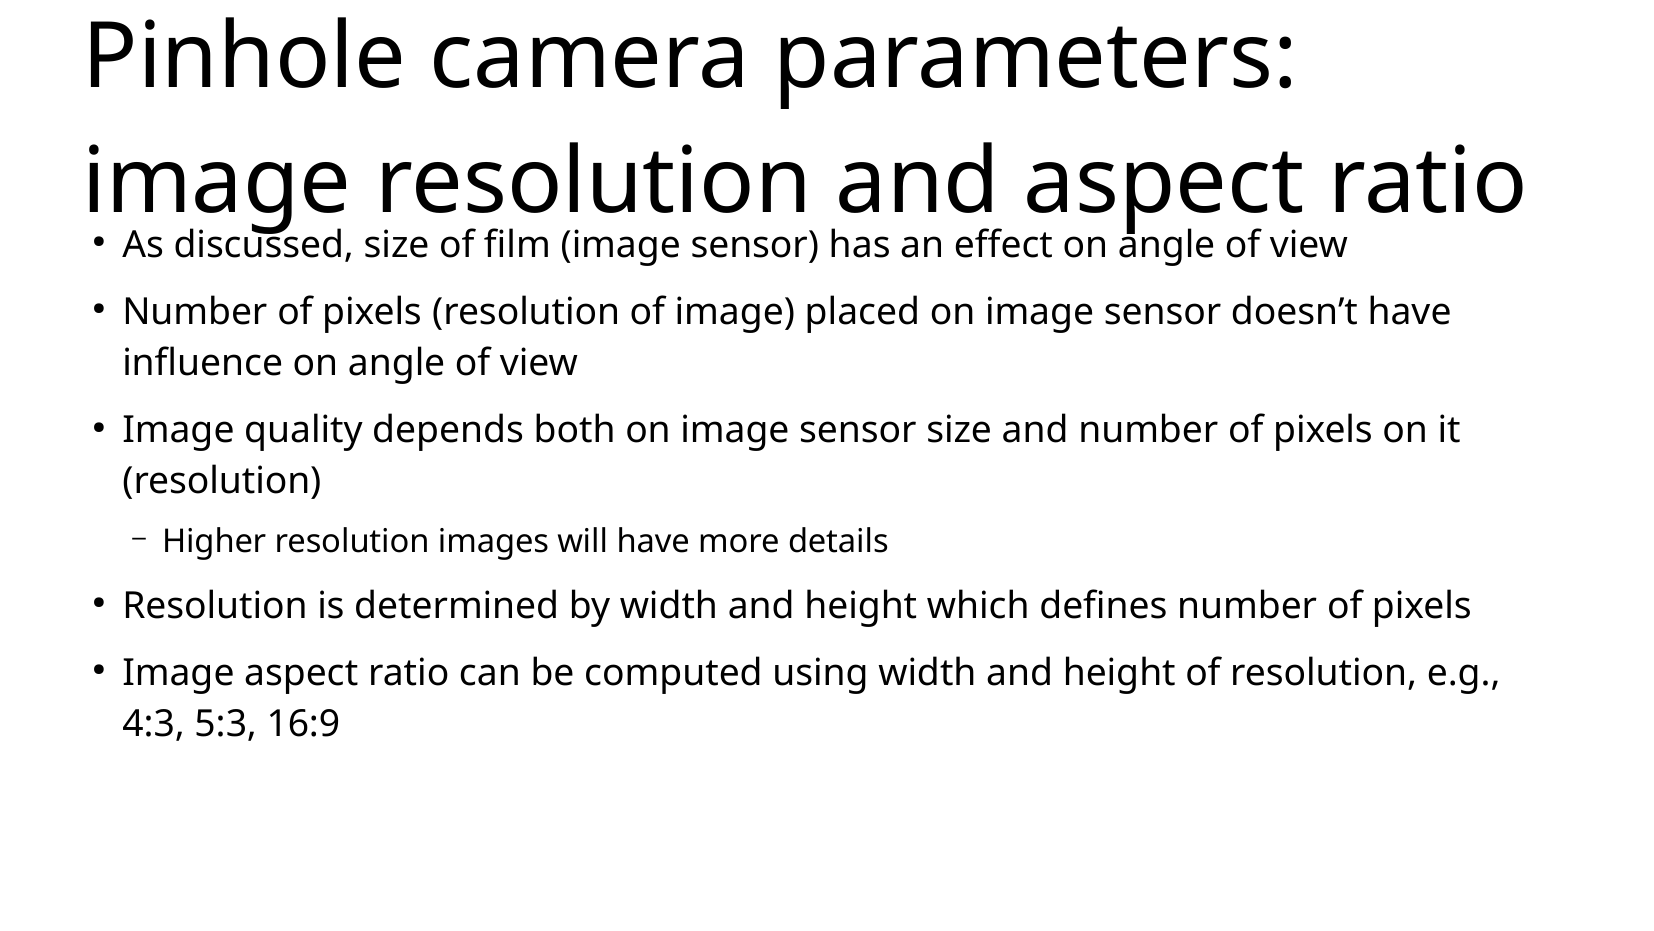

# Pinhole camera parameters: image resolution and aspect ratio
As discussed, size of film (image sensor) has an effect on angle of view
Number of pixels (resolution of image) placed on image sensor doesn’t have influence on angle of view
Image quality depends both on image sensor size and number of pixels on it (resolution)
Higher resolution images will have more details
Resolution is determined by width and height which defines number of pixels
Image aspect ratio can be computed using width and height of resolution, e.g., 4:3, 5:3, 16:9